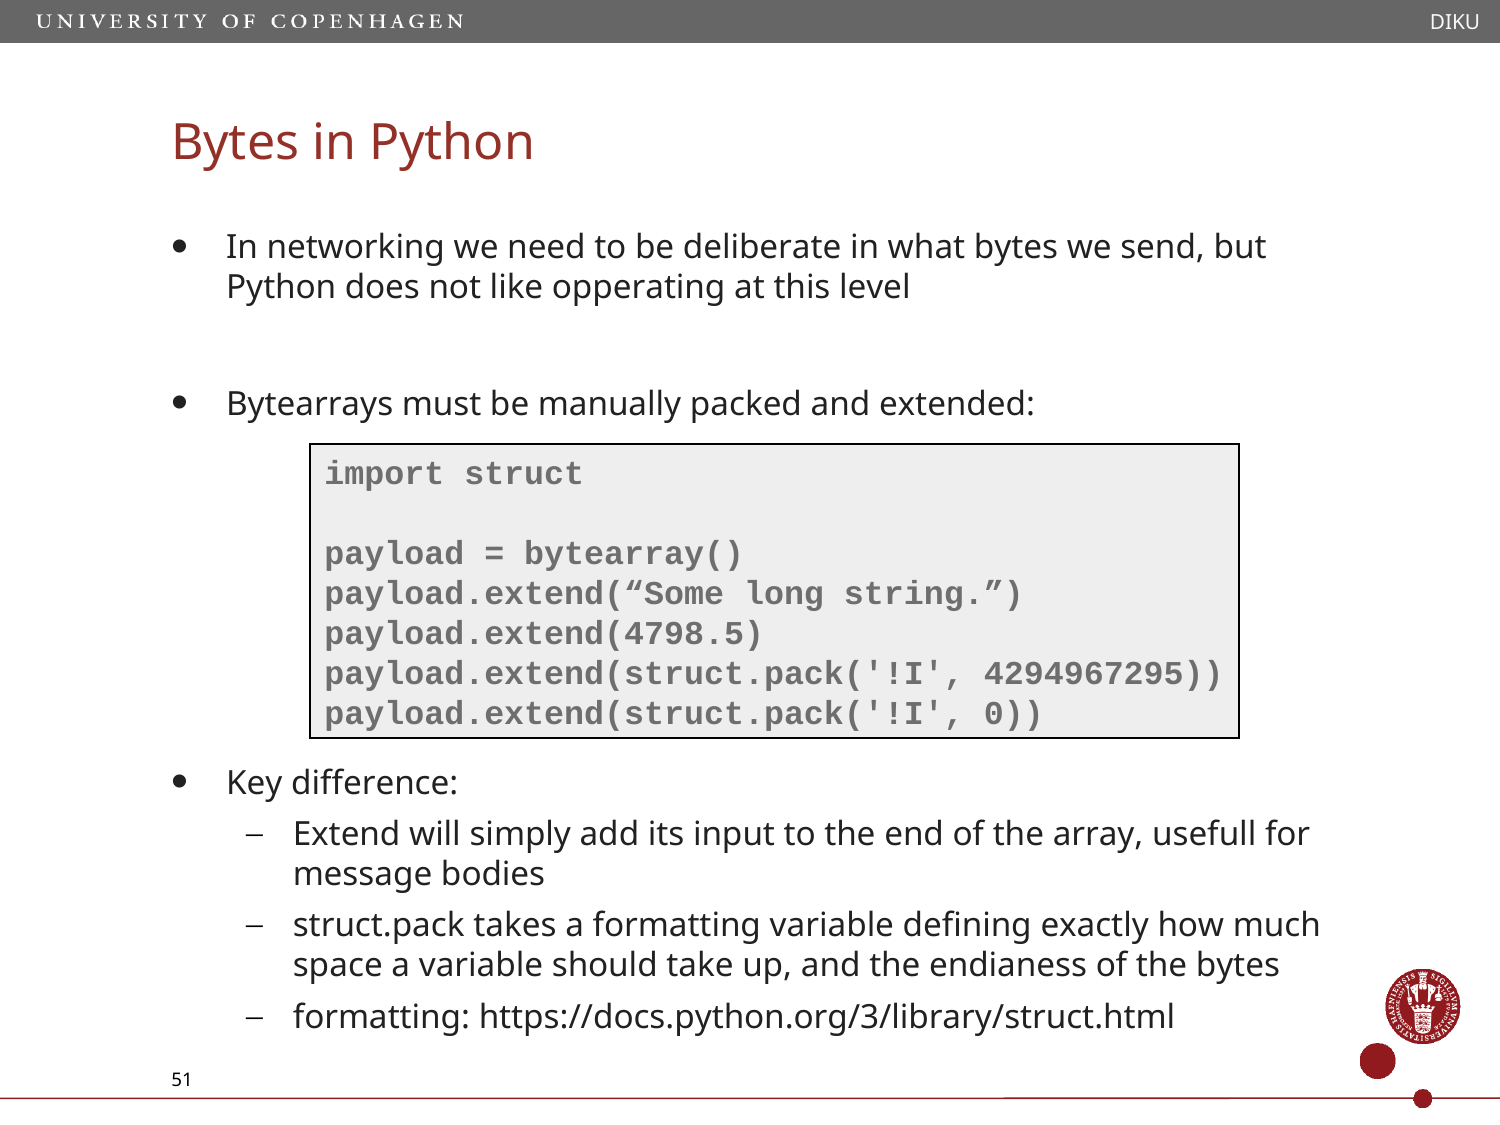

DIKU
Bytes in Python
In networking we need to be deliberate in what bytes we send, but Python does not like opperating at this level
Bytearrays must be manually packed and extended:
Key difference:
Extend will simply add its input to the end of the array, usefull for message bodies
struct.pack takes a formatting variable defining exactly how much space a variable should take up, and the endianess of the bytes
formatting: https://docs.python.org/3/library/struct.html
import struct
payload = bytearray()
payload.extend(“Some long string.”)
payload.extend(4798.5)
payload.extend(struct.pack('!I', 4294967295))
payload.extend(struct.pack('!I', 0))